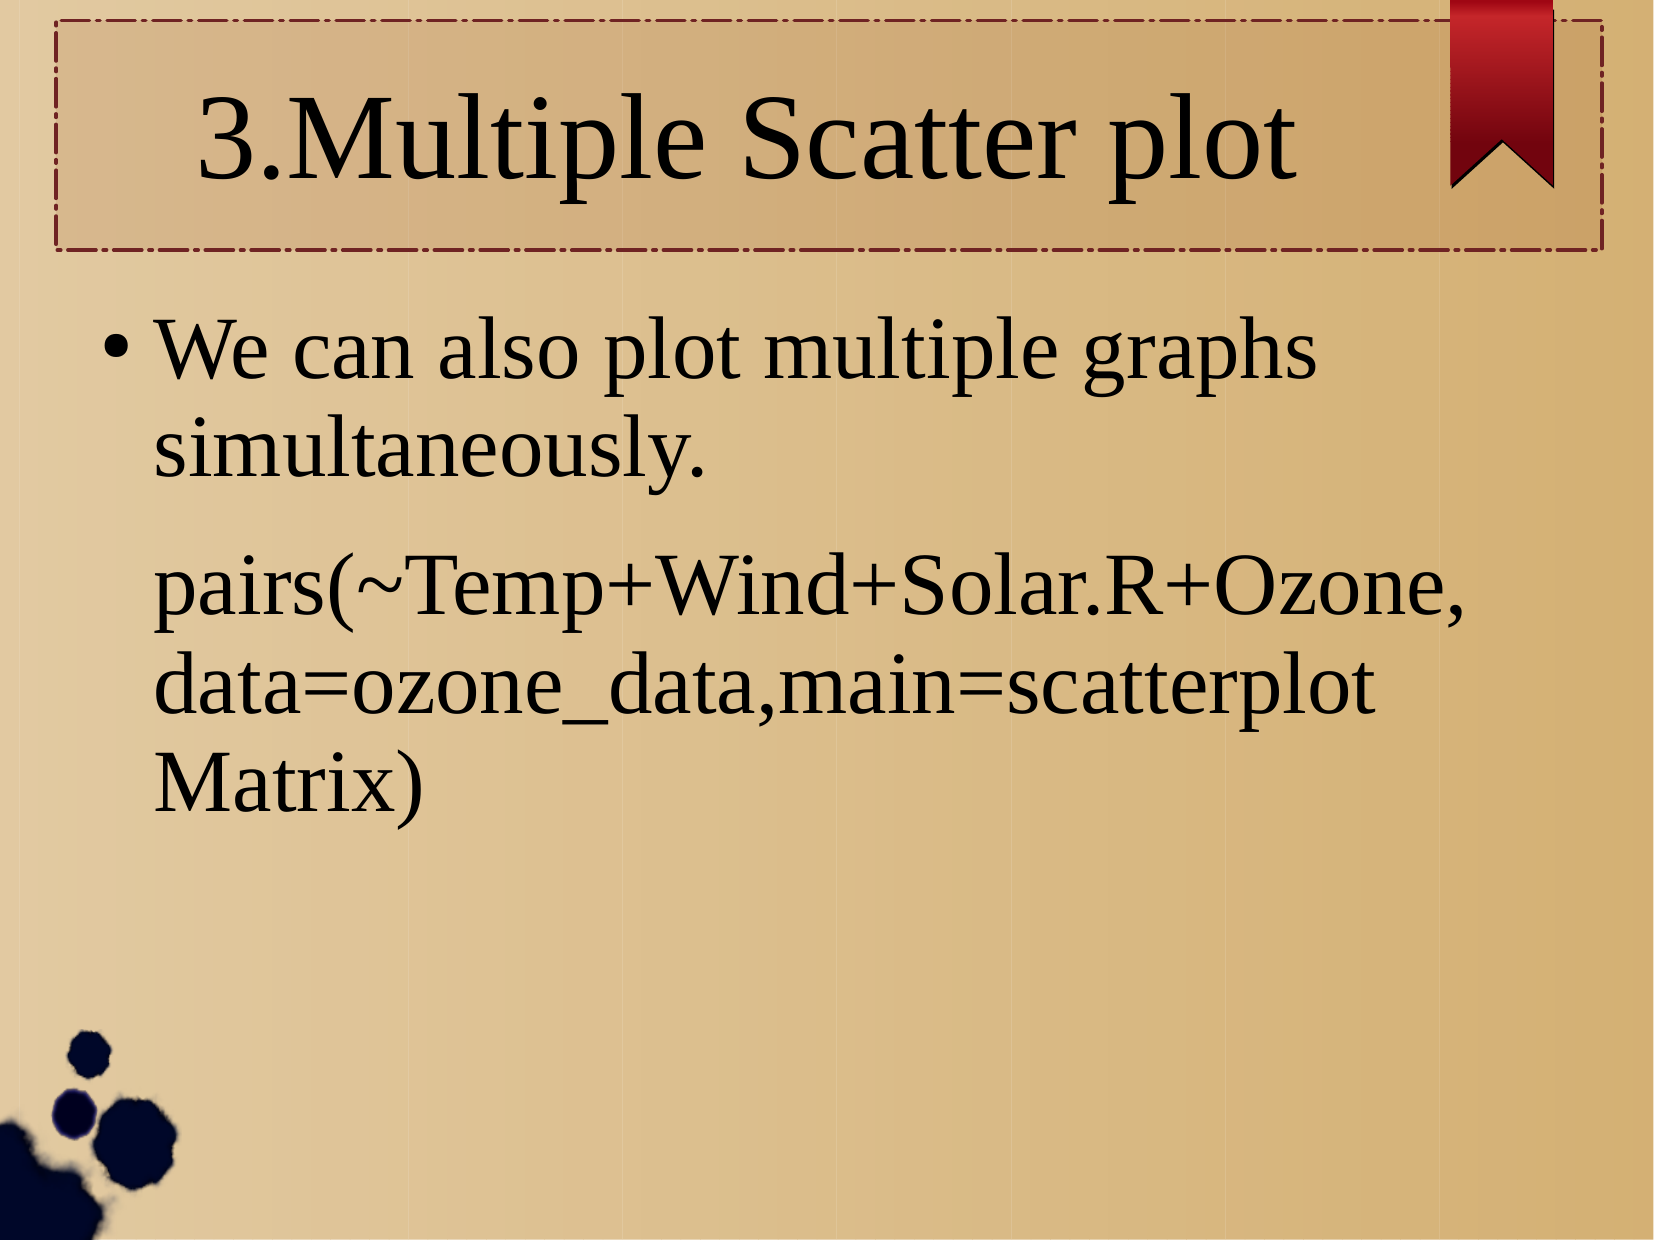

# 3.Multiple Scatter plot
We can also plot multiple graphs simultaneously.
pairs(~Temp+Wind+Solar.R+Ozone, data=ozone_data,main=scatterplot Matrix)